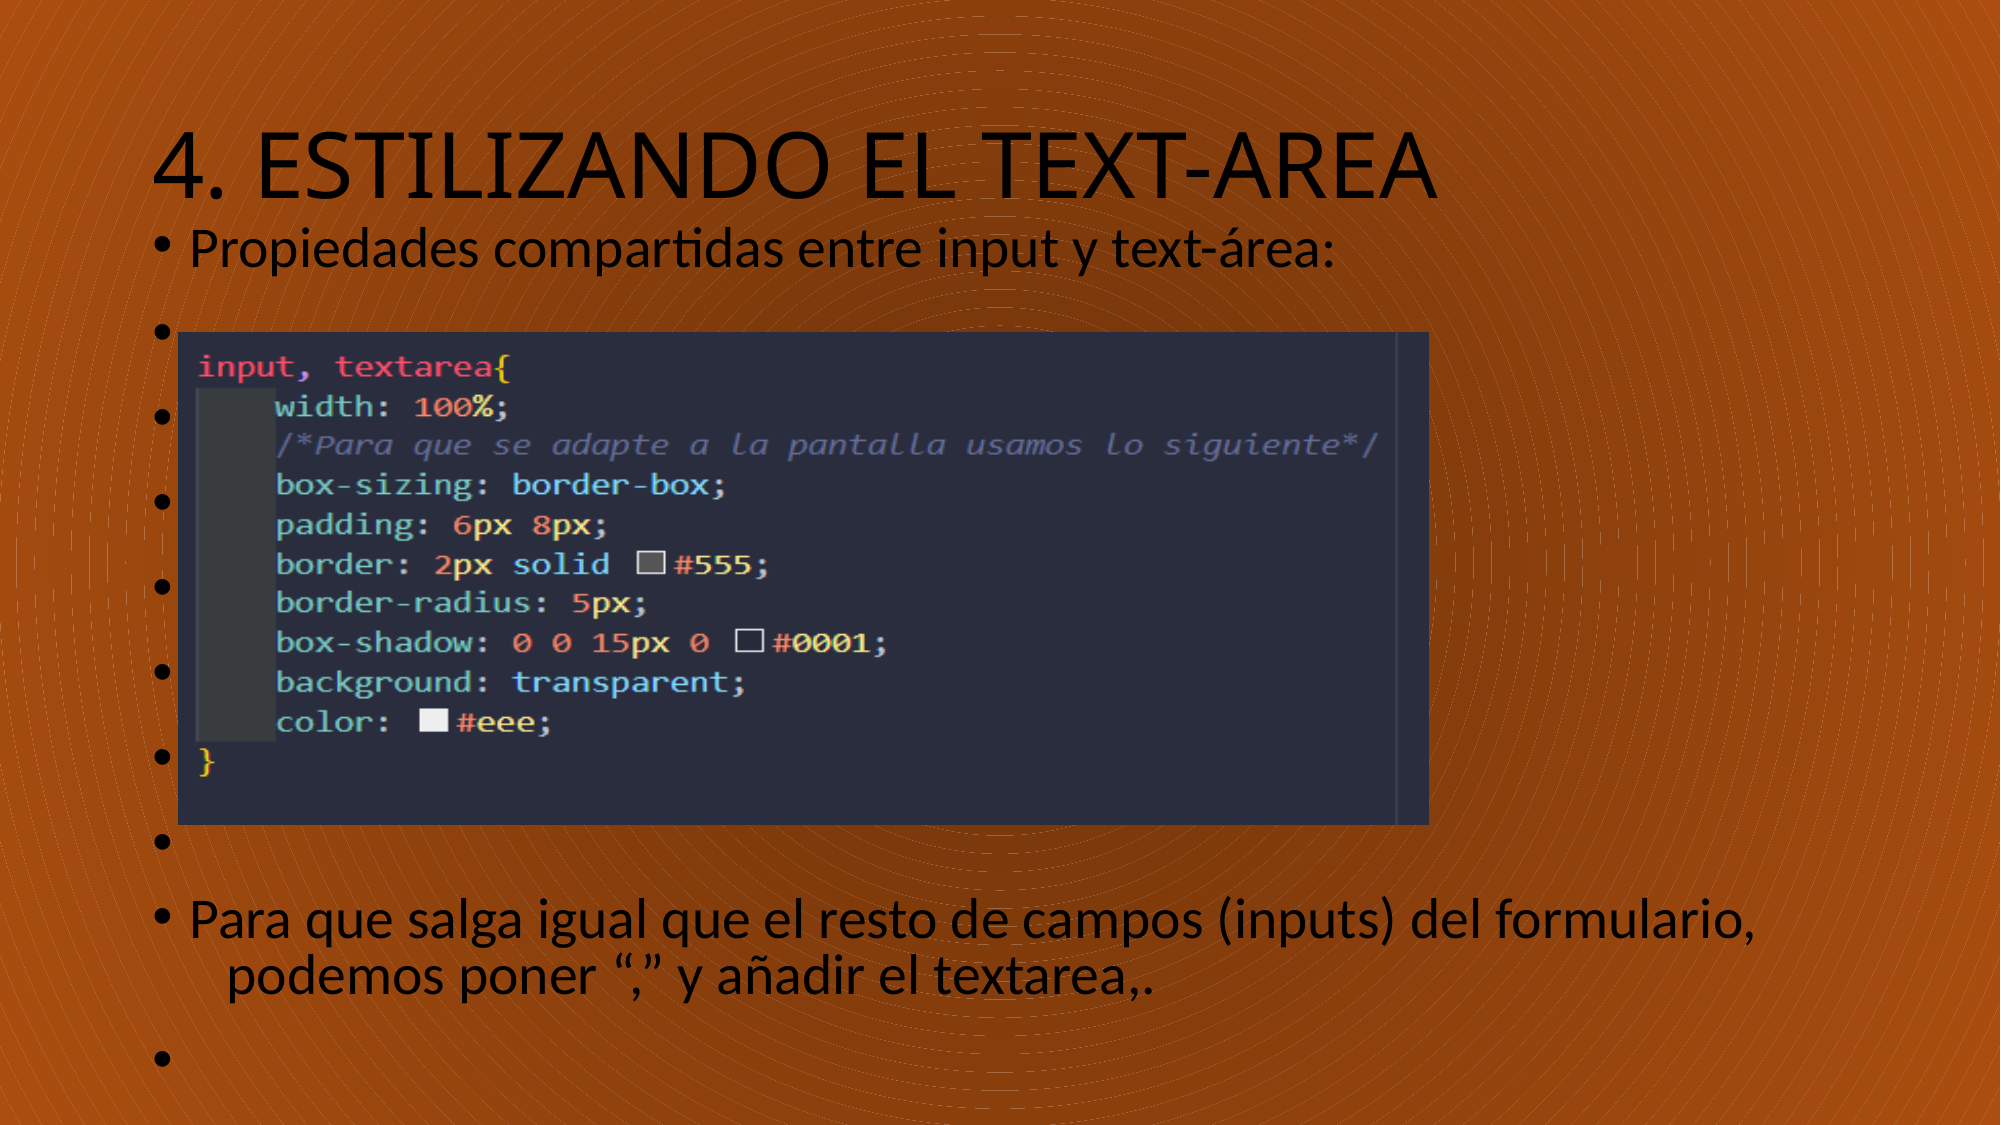

# 4. ESTILIZANDO EL TEXT-AREA
Propiedades compartidas entre input y text-área:
Para que salga igual que el resto de campos (inputs) del formulario, podemos poner “,” y añadir el textarea,.